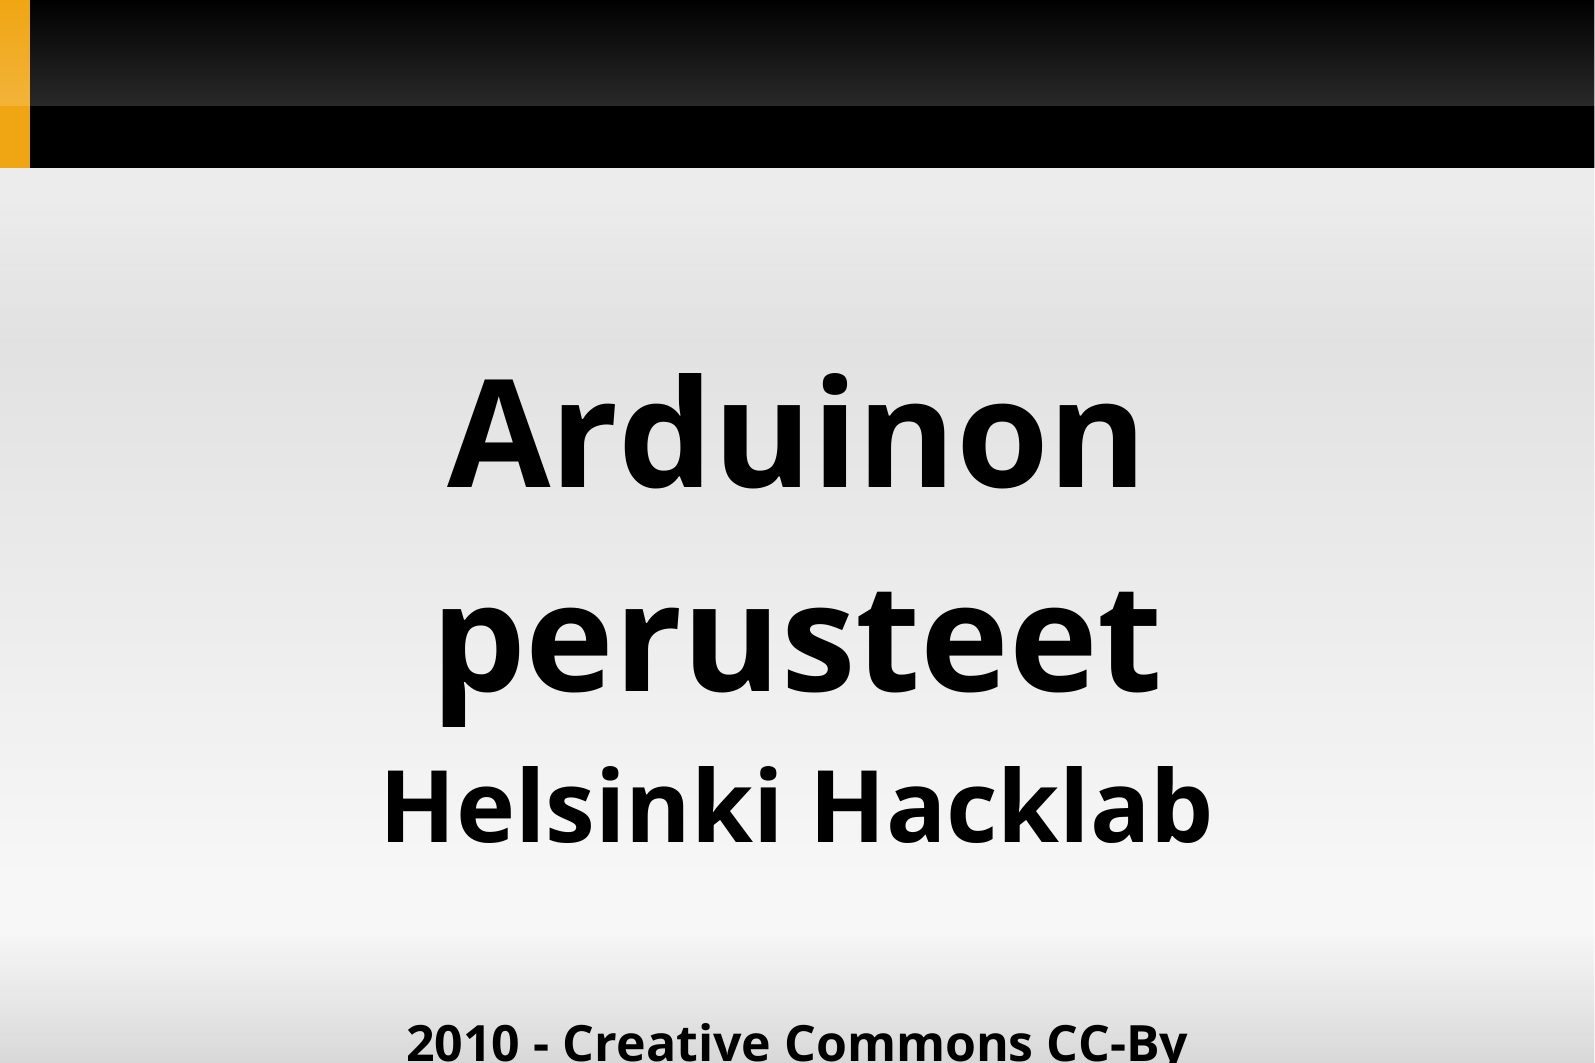

#
Arduinon perusteet
Helsinki Hacklab
2010 - Creative Commons CC-By